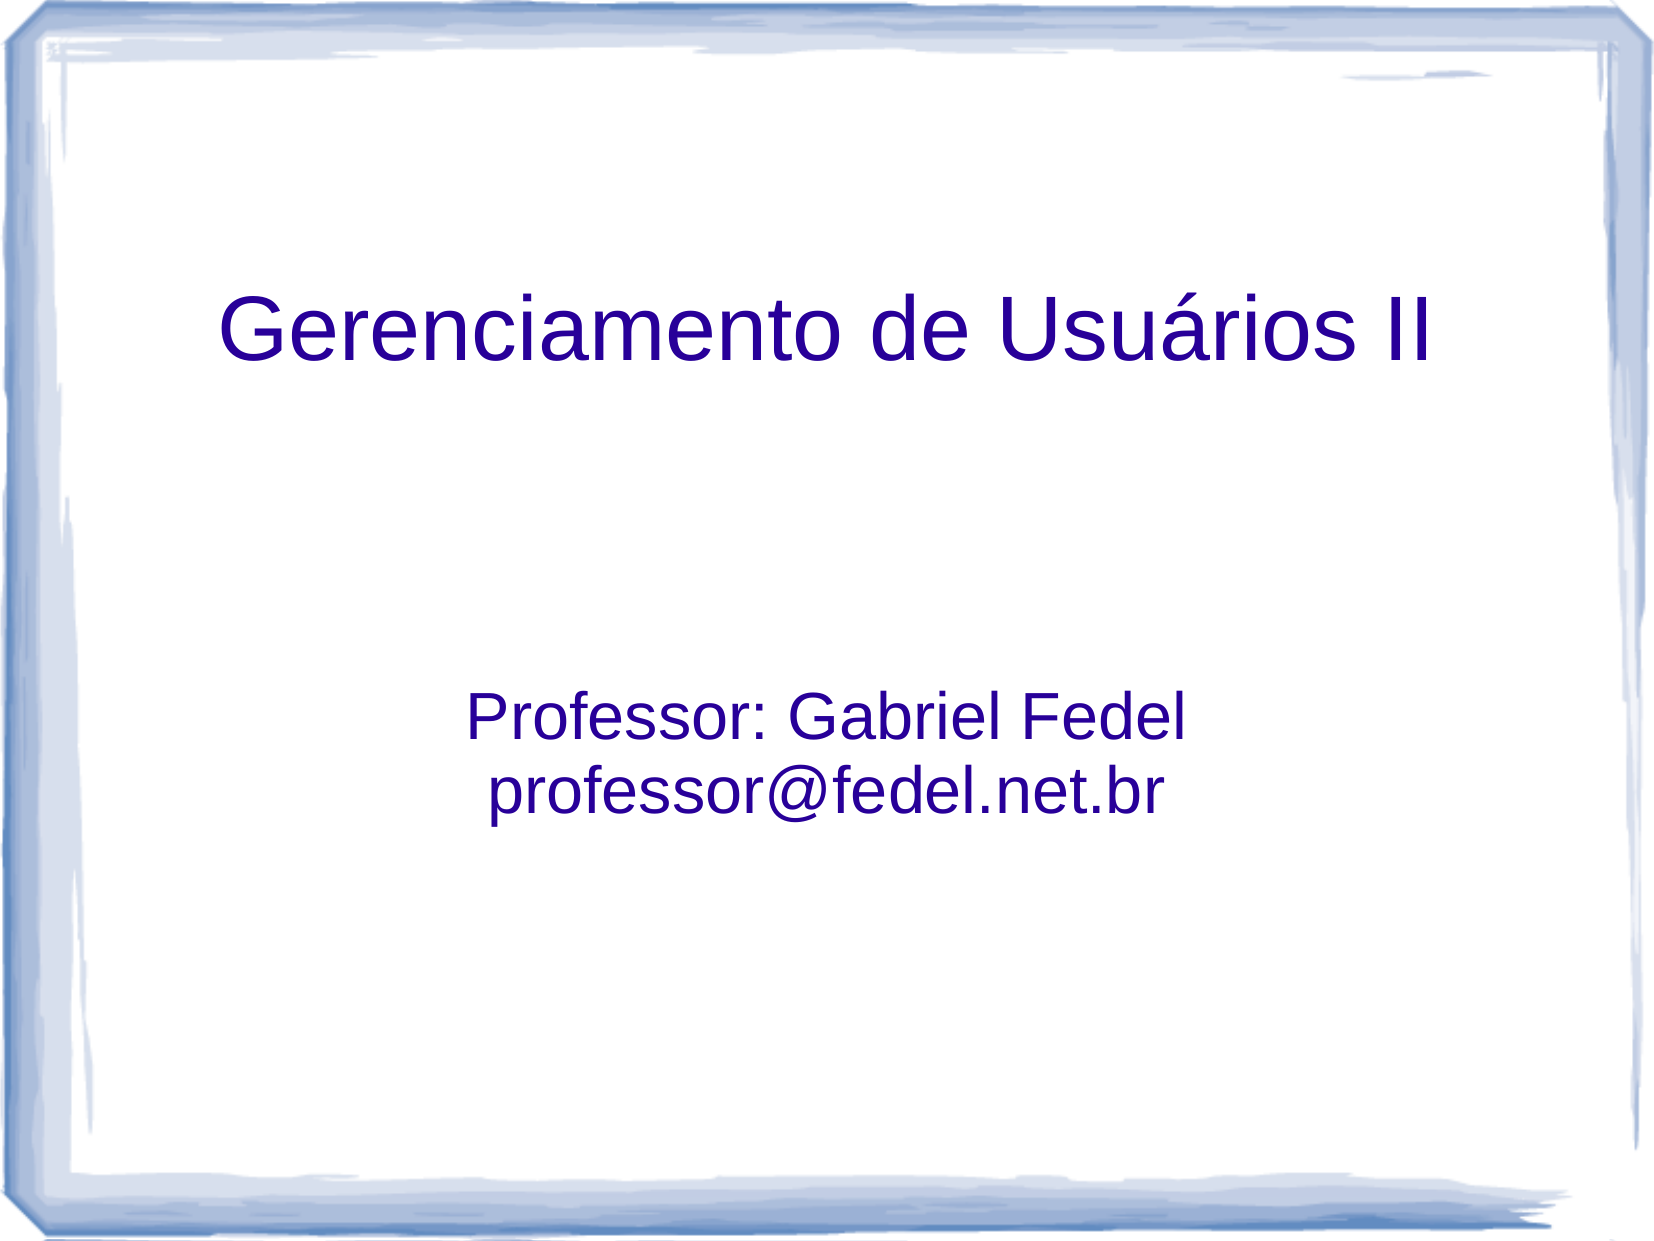

# Gerenciamento de Usuários II
Professor: Gabriel Fedel
professor@fedel.net.br